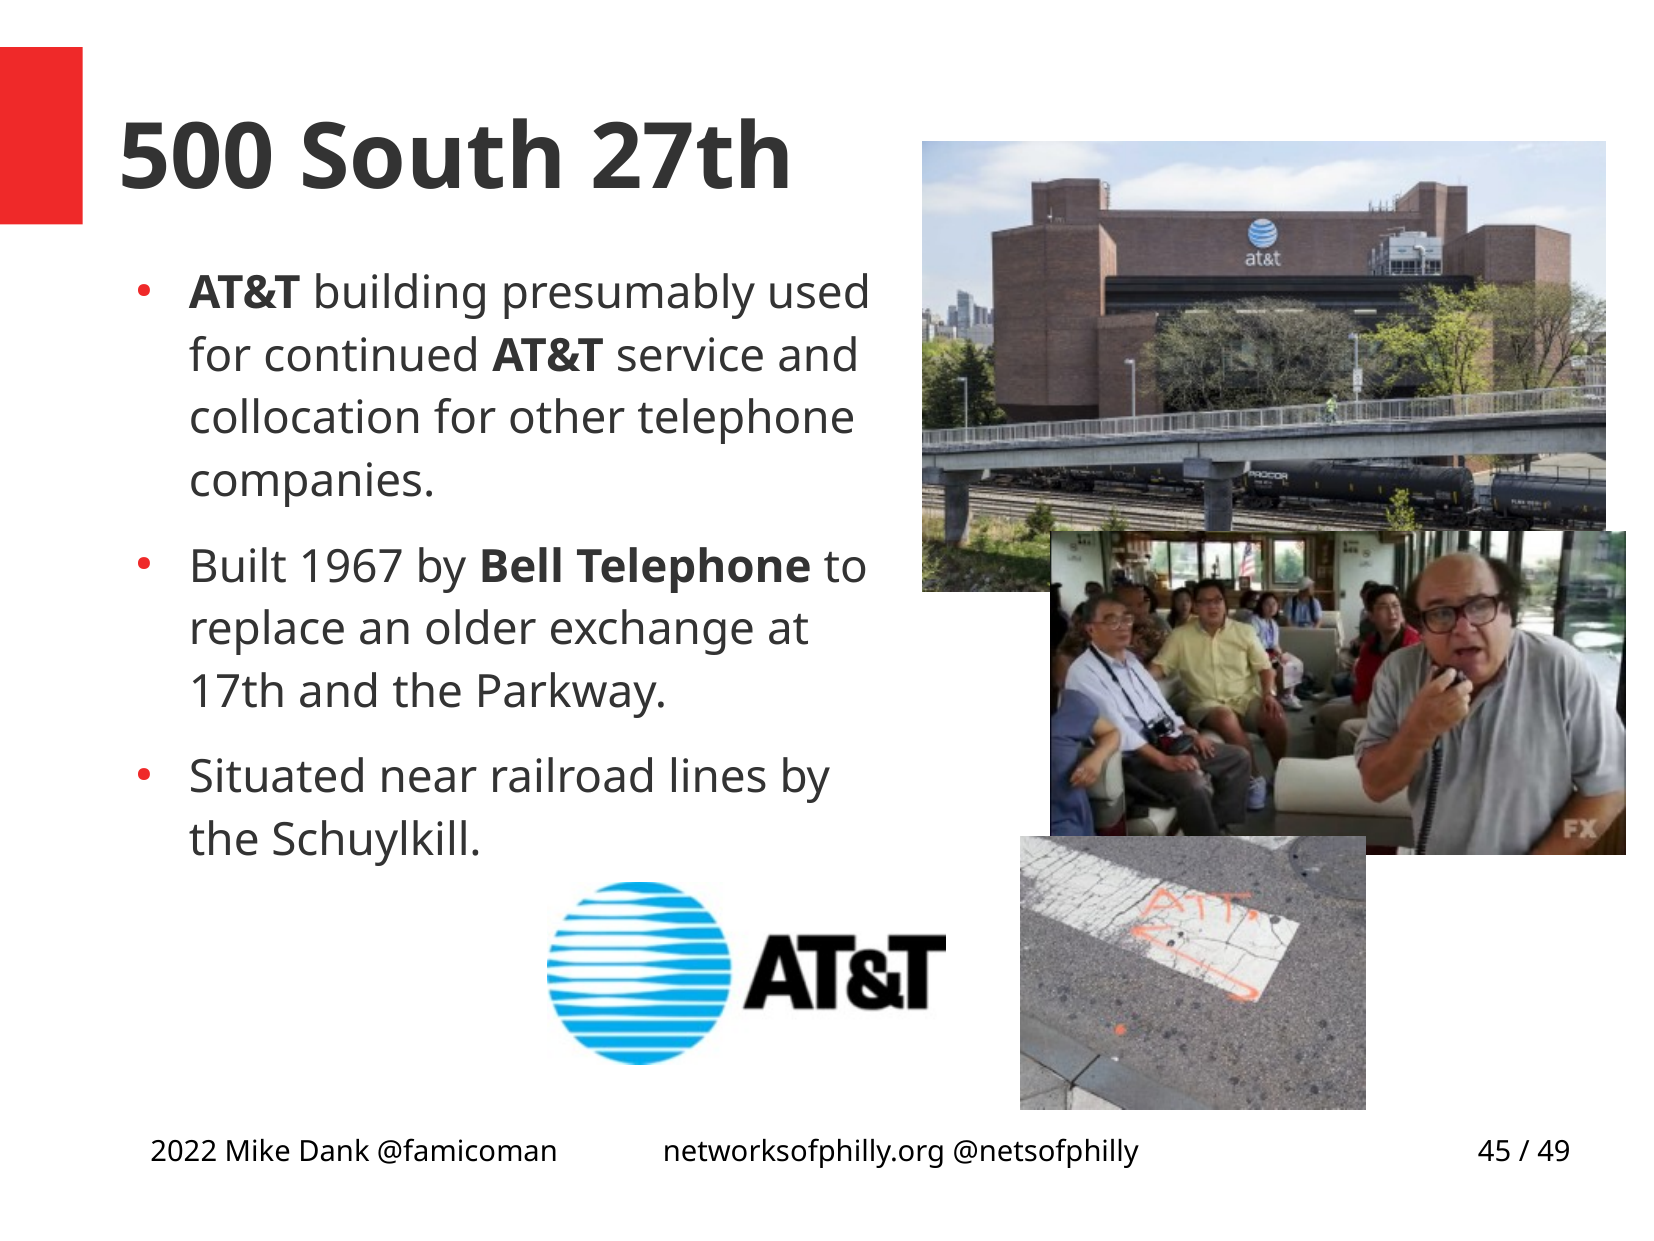

# 500 South 27th
AT&T building presumably used for continued AT&T service and collocation for other telephone companies.
Built 1967 by Bell Telephone to replace an older exchange at 17th and the Parkway.
Situated near railroad lines by the Schuylkill.
2022 Mike Dank @famicoman networksofphilly.org @netsofphilly
45